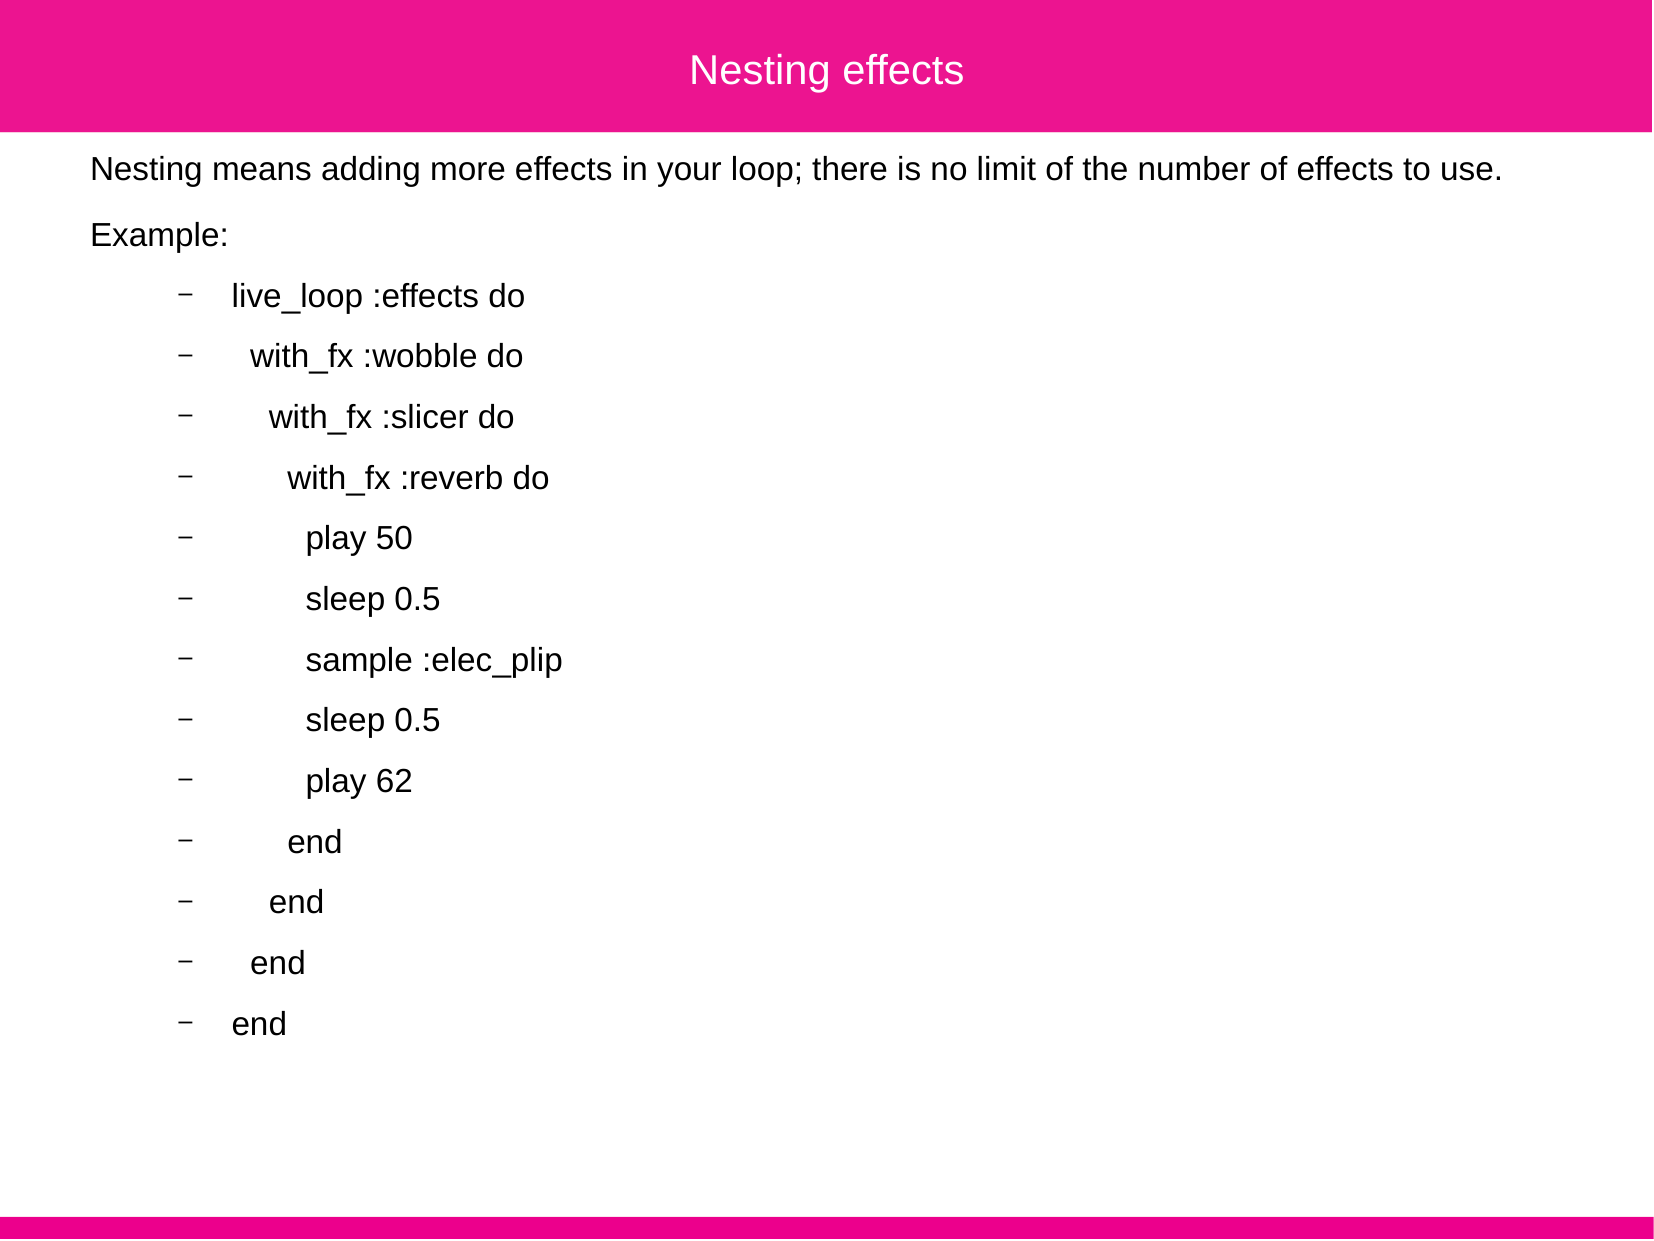

Nesting effects
# Nesting means adding more effects in your loop; there is no limit of the number of effects to use.
Example:
live_loop :effects do
 with_fx :wobble do
 with_fx :slicer do
 with_fx :reverb do
 play 50
 sleep 0.5
 sample :elec_plip
 sleep 0.5
 play 62
 end
 end
 end
end